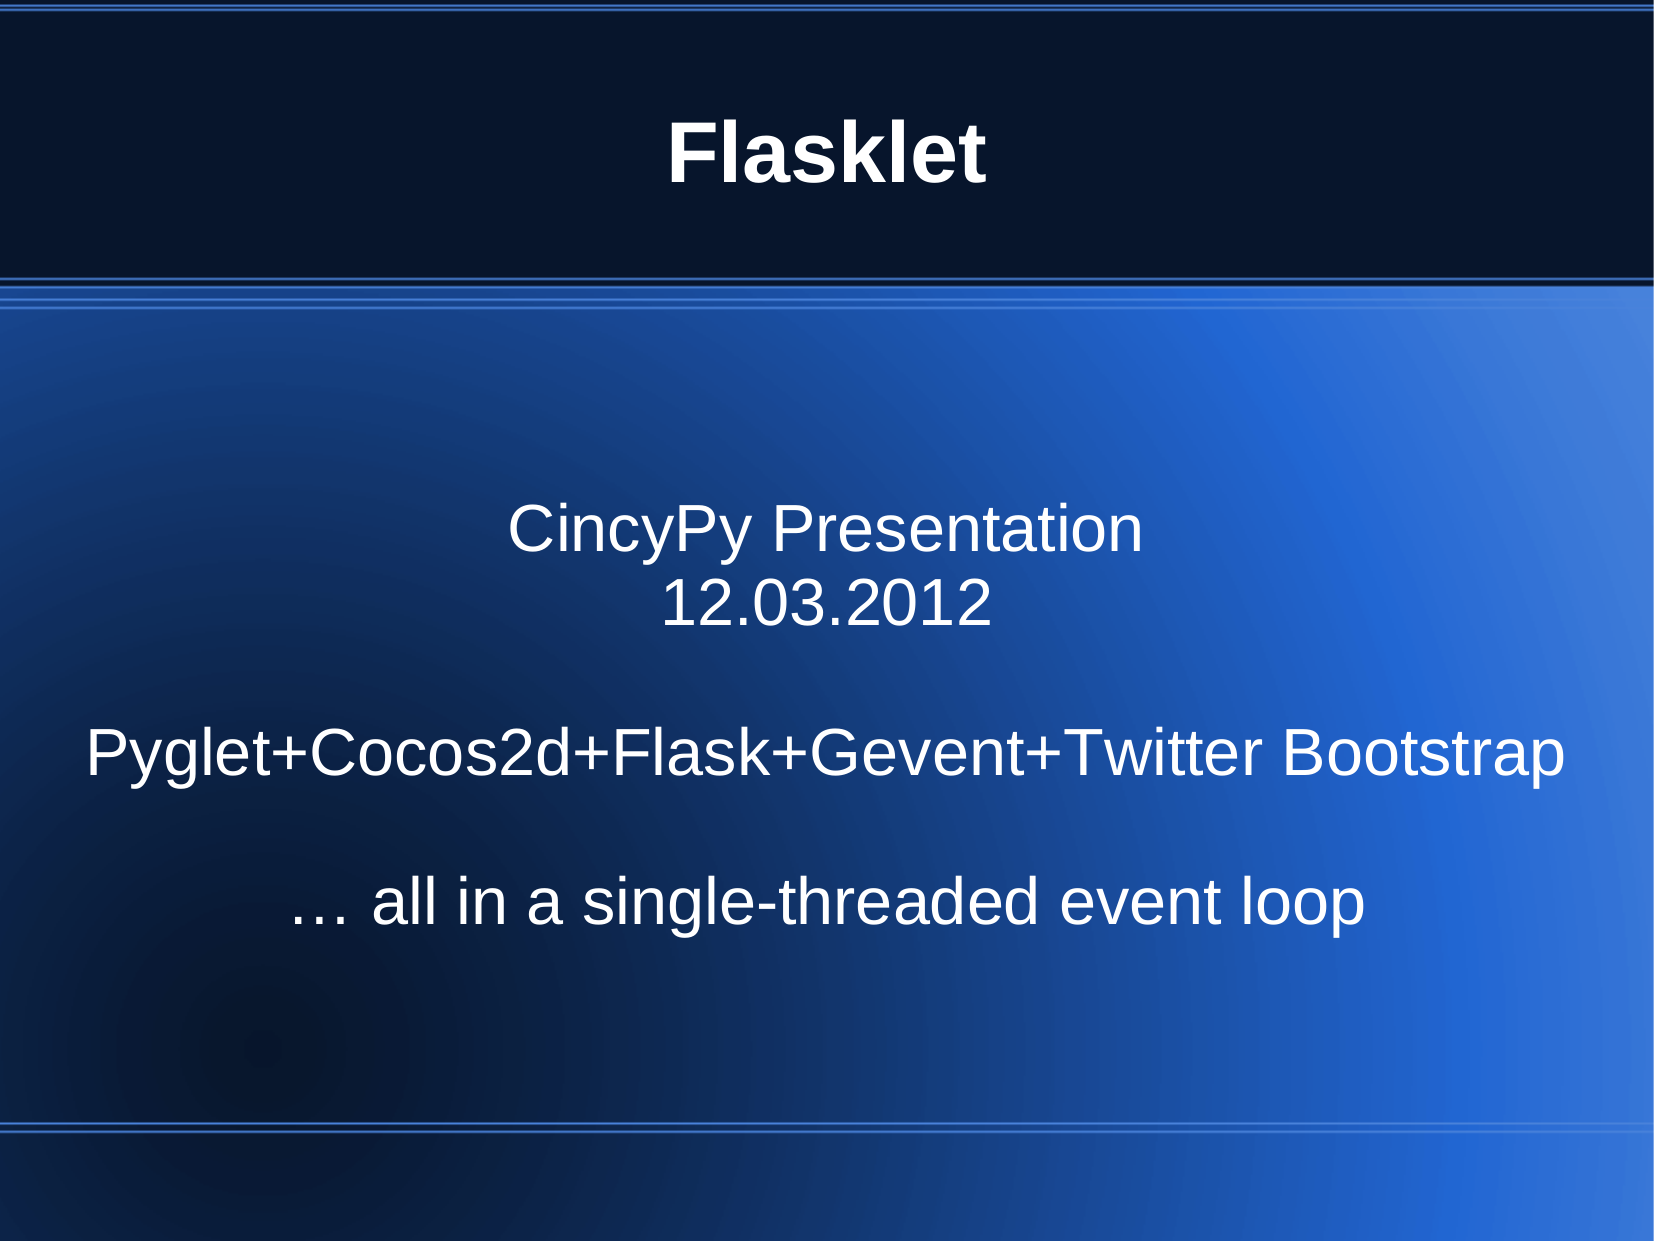

# Flasklet
CincyPy Presentation
12.03.2012
Pyglet+Cocos2d+Flask+Gevent+Twitter Bootstrap
… all in a single-threaded event loop